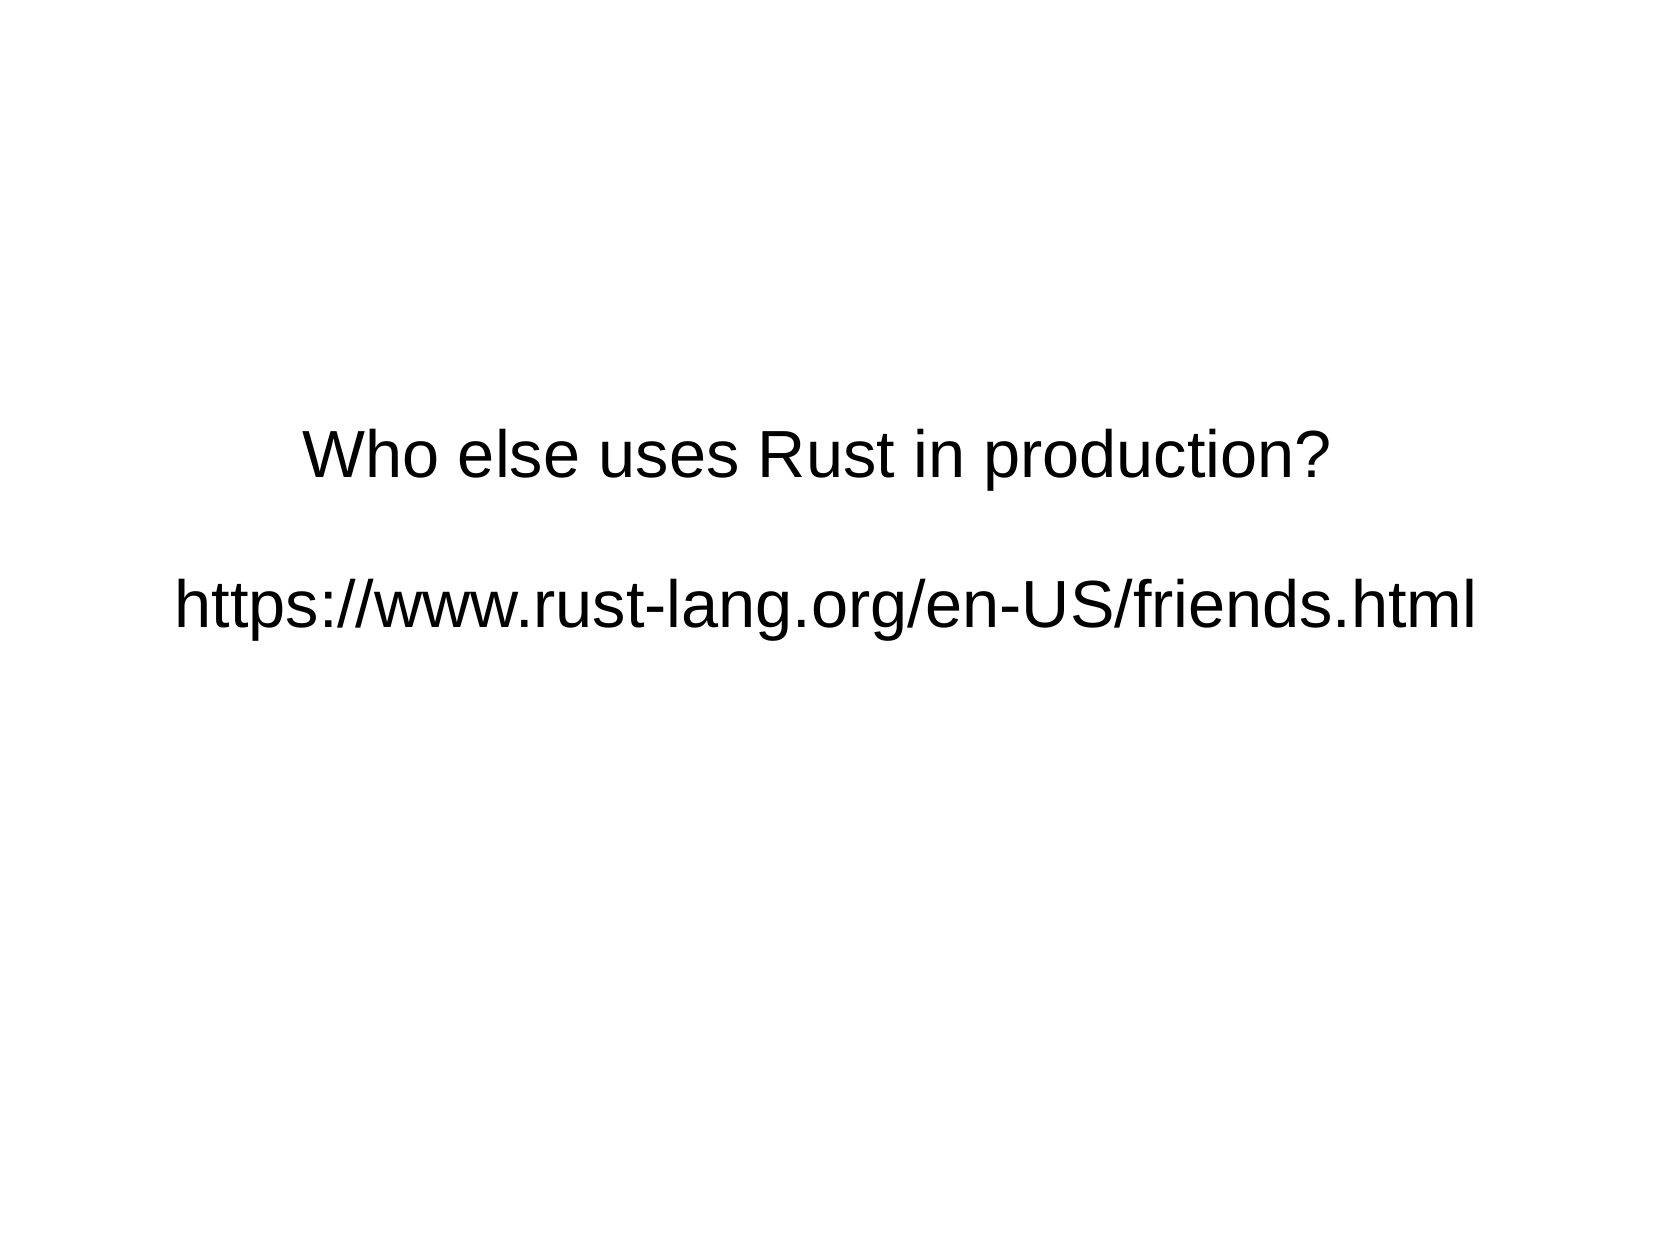

# Who else uses Rust in production?
https://www.rust-lang.org/en-US/friends.html